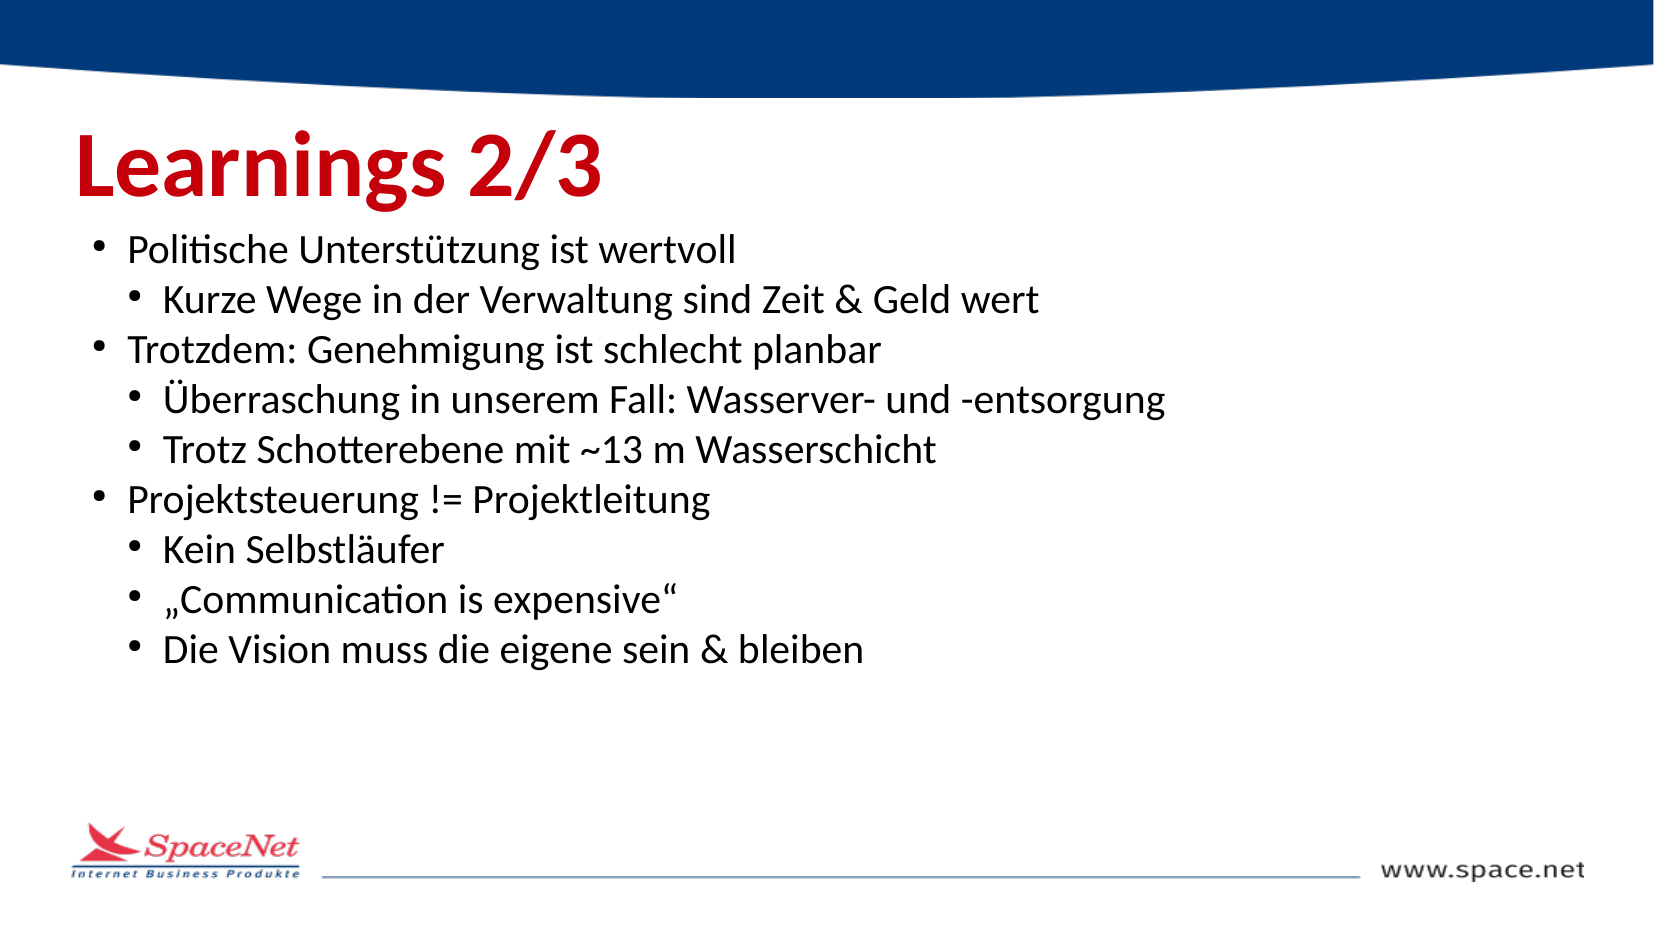

Learnings 2/3
Politische Unterstützung ist wertvoll
Kurze Wege in der Verwaltung sind Zeit & Geld wert
Trotzdem: Genehmigung ist schlecht planbar
Überraschung in unserem Fall: Wasserver- und -entsorgung
Trotz Schotterebene mit ~13 m Wasserschicht
Projektsteuerung != Projektleitung
Kein Selbstläufer
„Communication is expensive“
Die Vision muss die eigene sein & bleiben